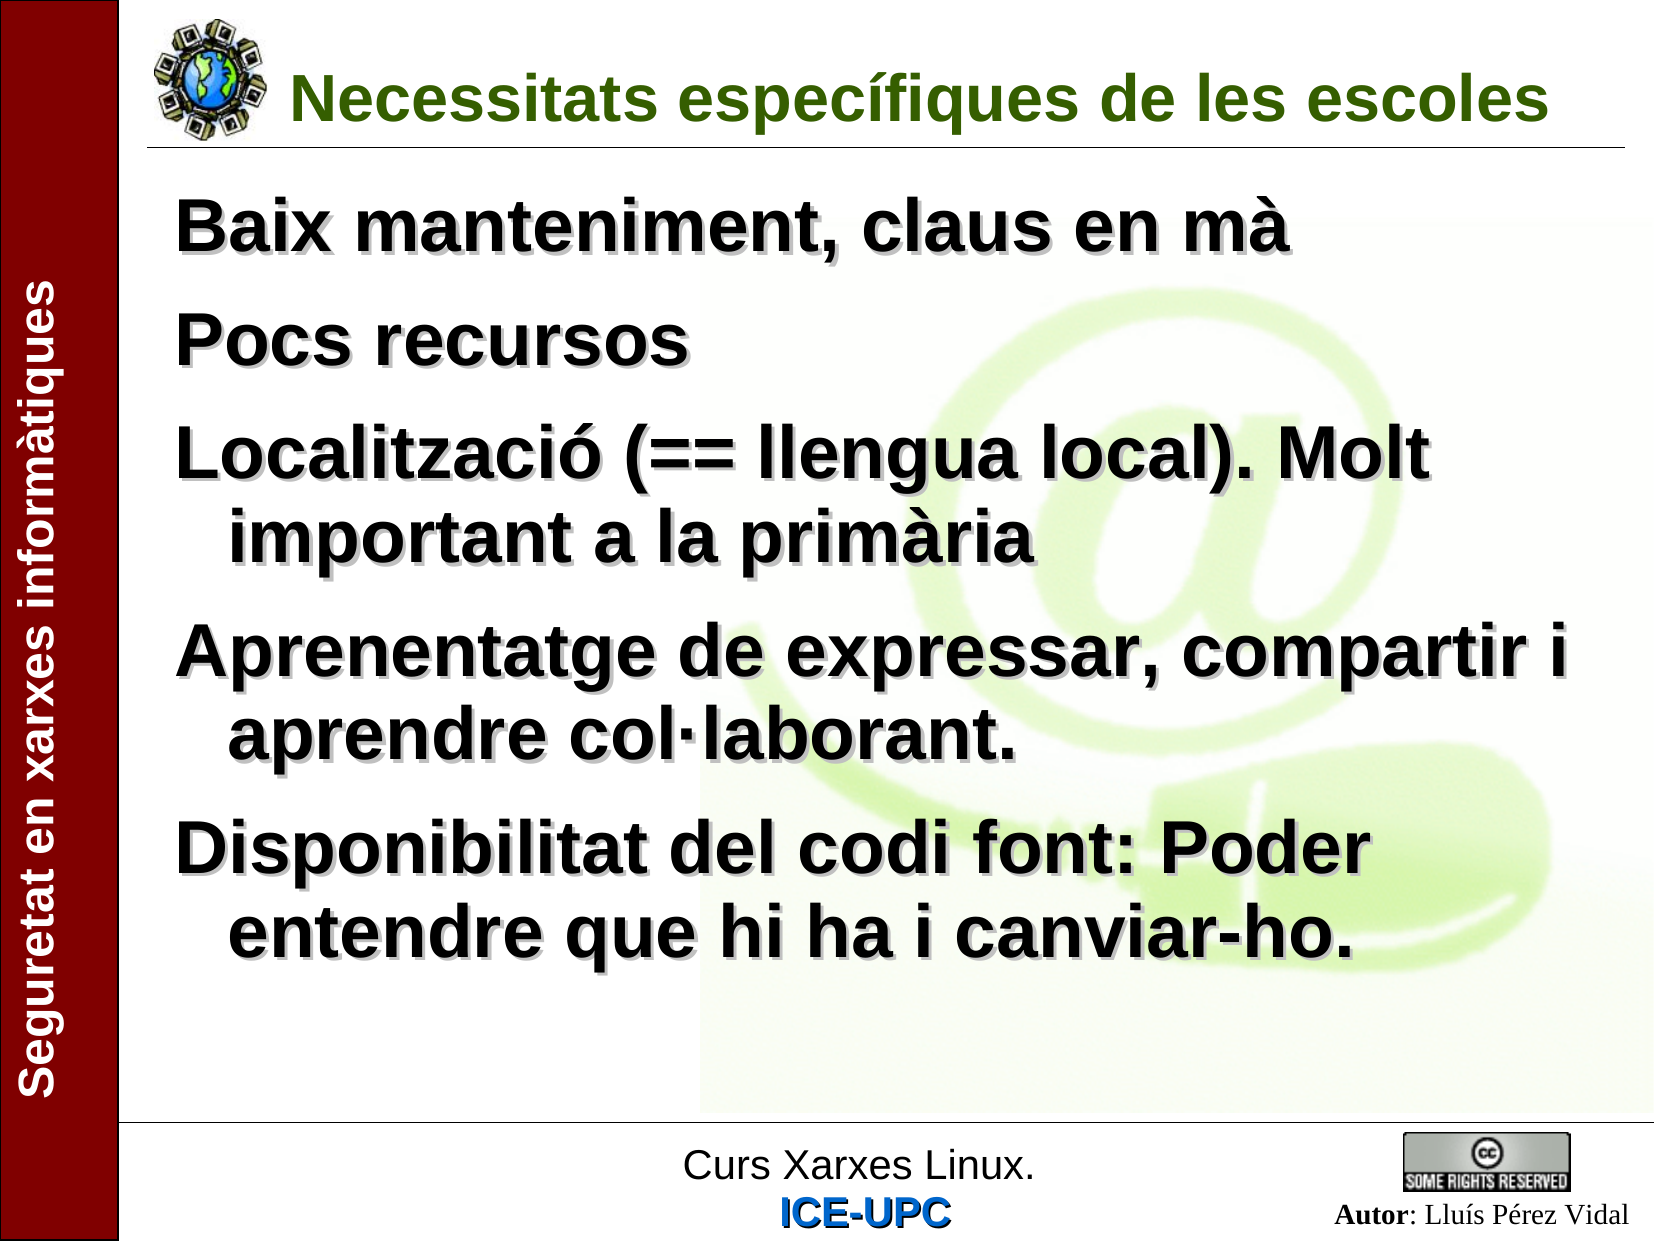

# Necessitats específiques de les escoles
Baix manteniment, claus en mà
Pocs recursos
Localització (== llengua local). Molt important a la primària
Aprenentatge de expressar, compartir i aprendre col·laborant.
Disponibilitat del codi font: Poder entendre que hi ha i canviar-ho.